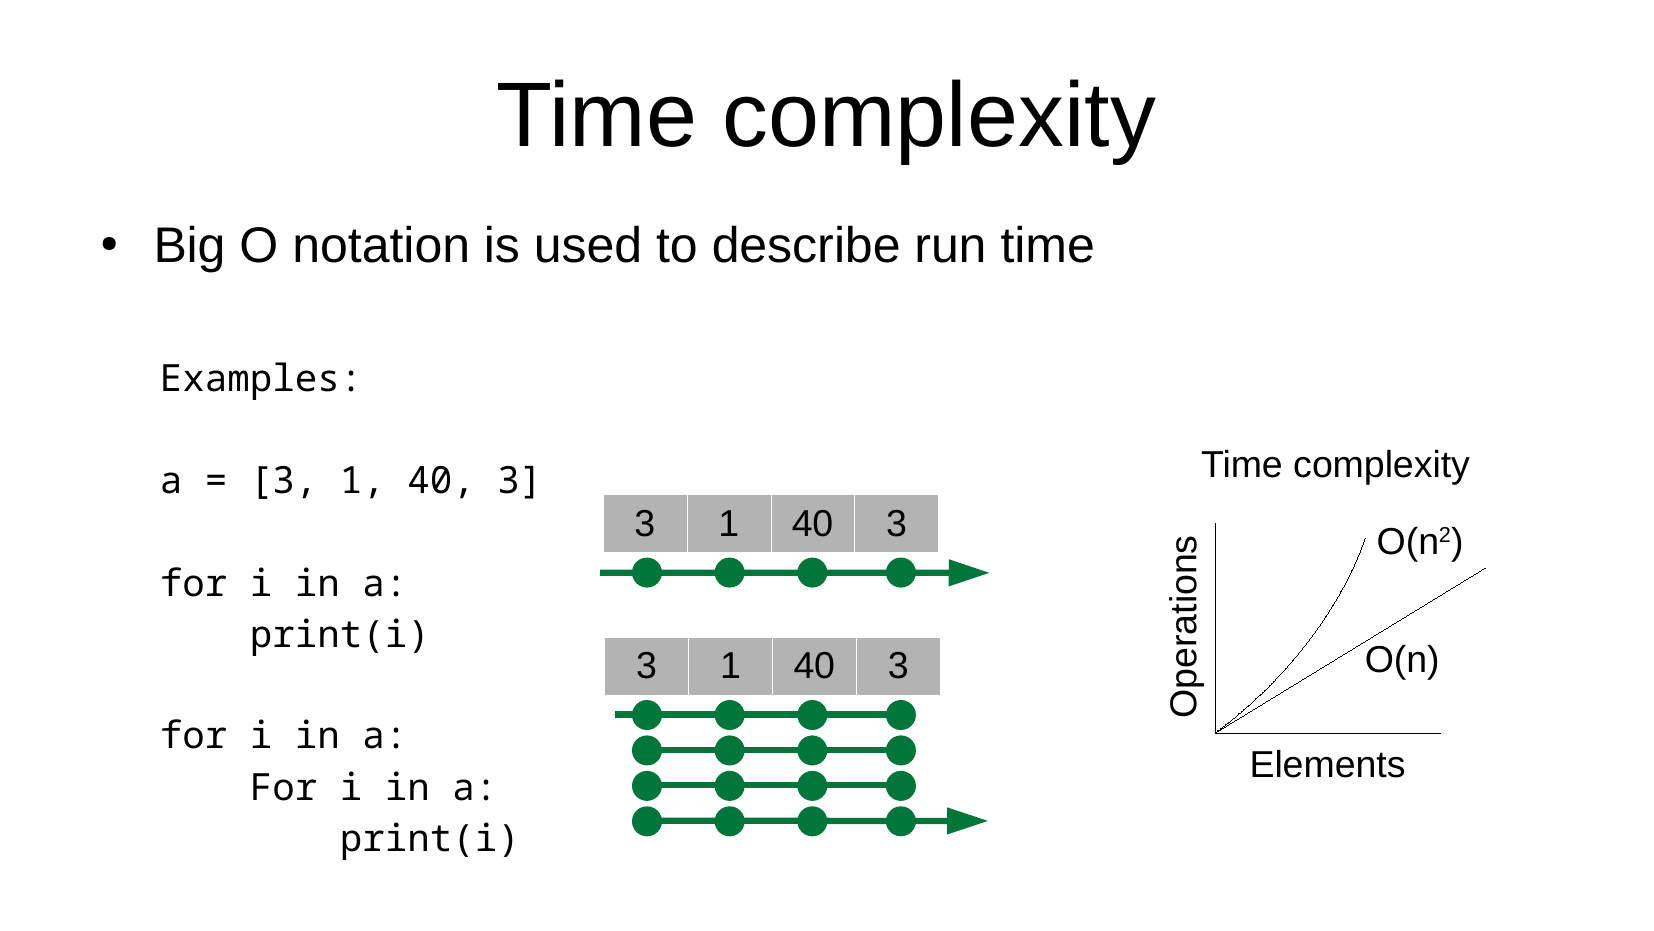

Time complexity
# Big O notation is used to describe run time
Examples:
a = [3, 1, 40, 3]
for i in a:
 print(i)
for i in a:
 For i in a:
 print(i)
Time complexity
| 3 | 1 | 40 | 3 |
| --- | --- | --- | --- |
O(n2)
Operations
O(n)
| 3 | 1 | 40 | 3 |
| --- | --- | --- | --- |
Elements